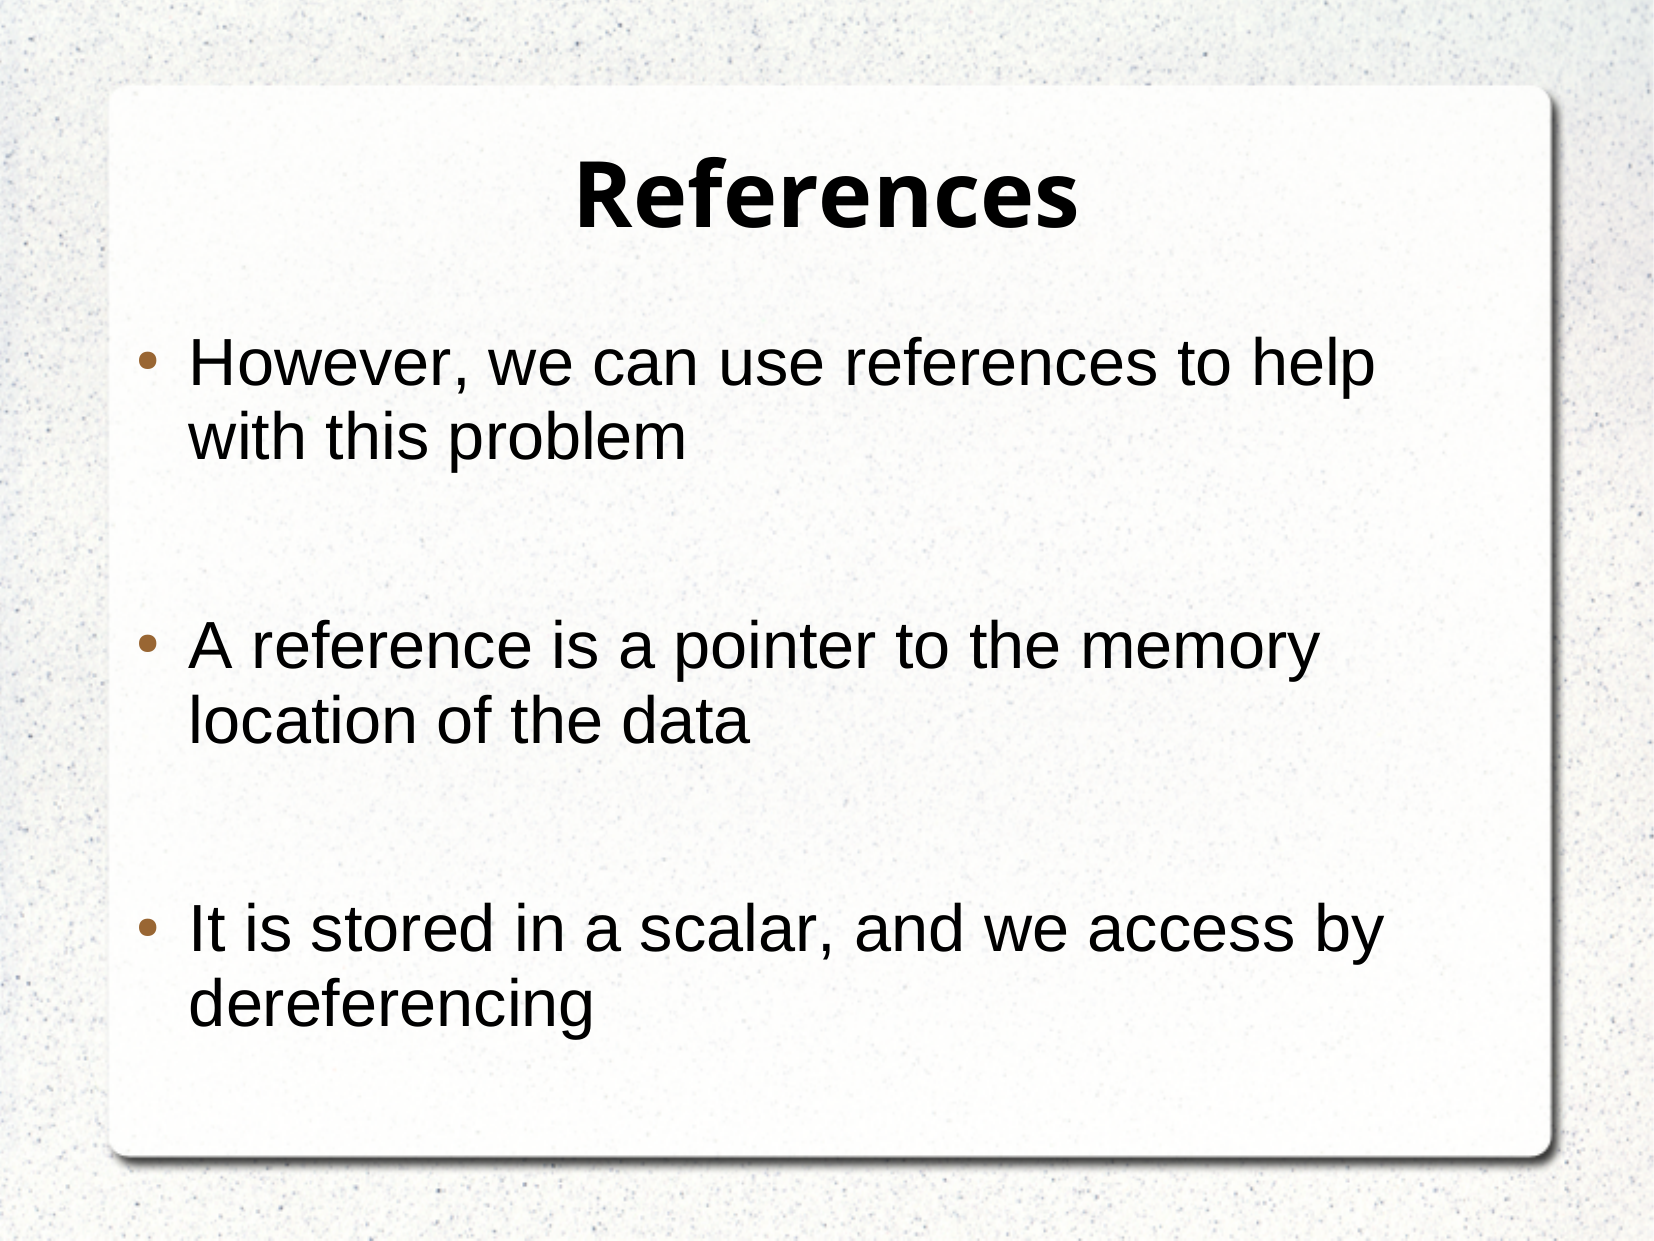

# References
However, we can use references to help with this problem
A reference is a pointer to the memory location of the data
It is stored in a scalar, and we access by dereferencing